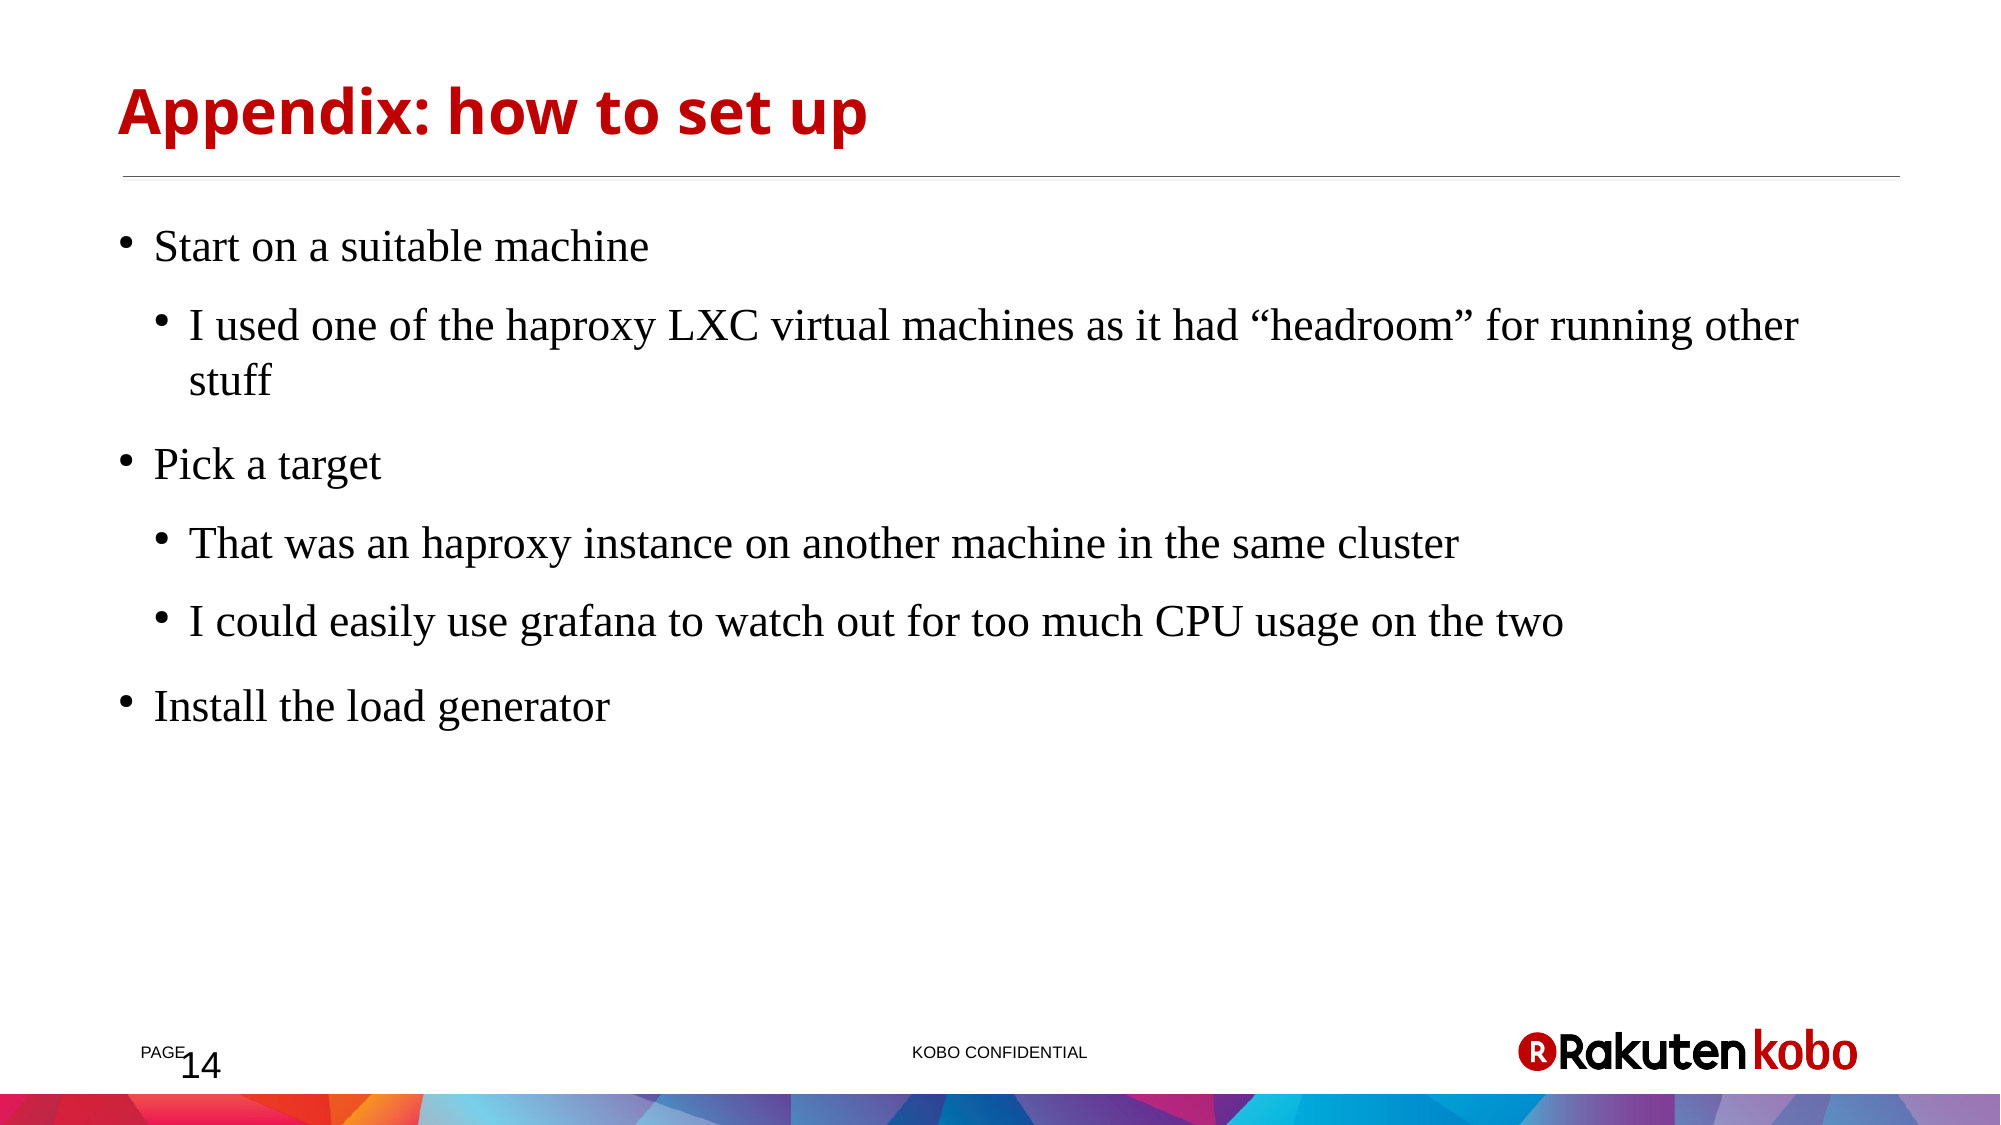

# Appendix: how to set up
Start on a suitable machine
I used one of the haproxy LXC virtual machines as it had “headroom” for running other stuff
Pick a target
That was an haproxy instance on another machine in the same cluster
I could easily use grafana to watch out for too much CPU usage on the two
Install the load generator